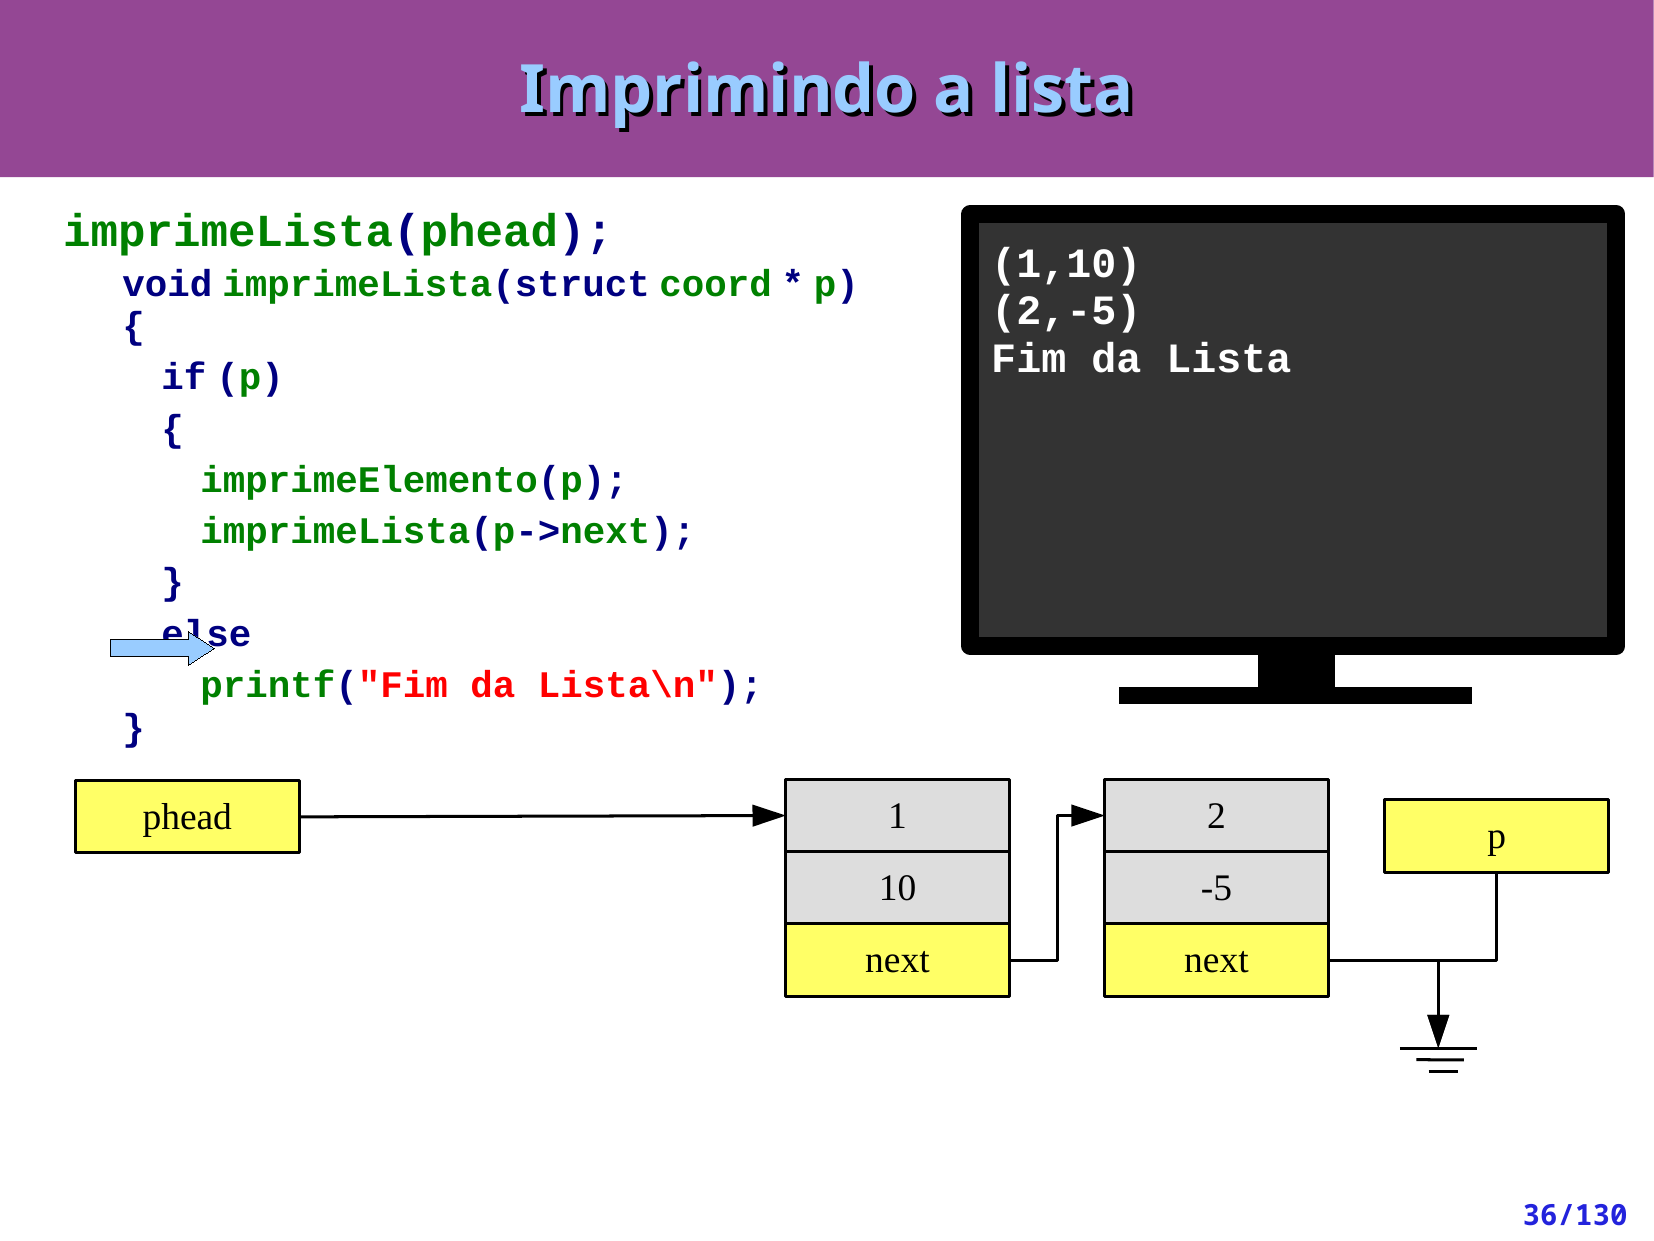

# Imprimindo a lista
imprimeLista(phead);
(1,10)
(2,-5)
Fim da Lista
void imprimeLista(struct coord * p)
{
 if (p)
 {
 imprimeElemento(p);
 imprimeLista(p->next);
 }
 else
 printf("Fim da Lista\n");
}
1
2
phead
p
10
-5
next
next
36